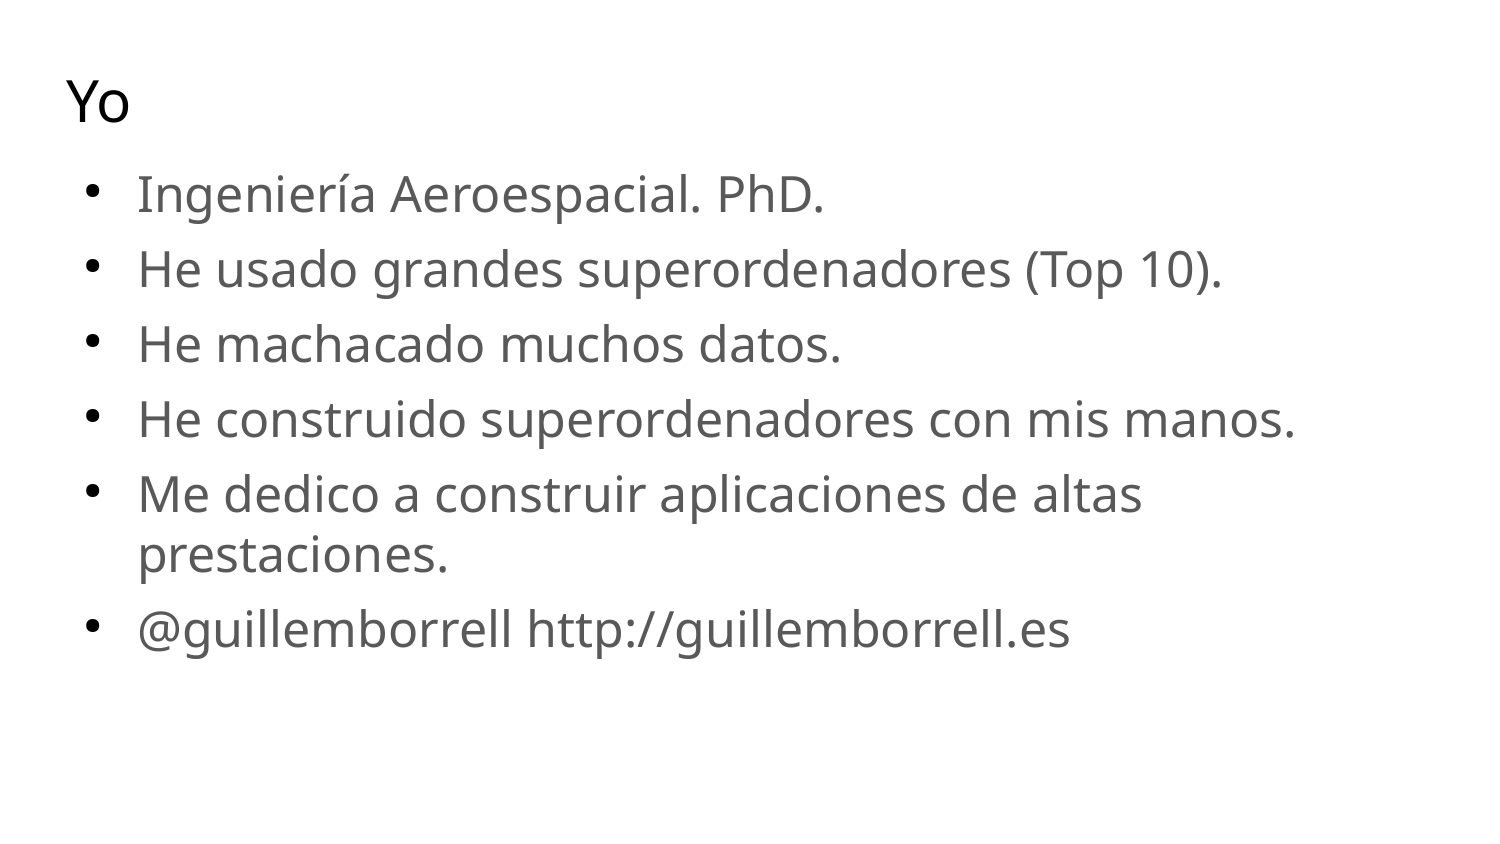

# Yo
Ingeniería Aeroespacial. PhD.
He usado grandes superordenadores (Top 10).
He machacado muchos datos.
He construido superordenadores con mis manos.
Me dedico a construir aplicaciones de altas prestaciones.
@guillemborrell http://guillemborrell.es